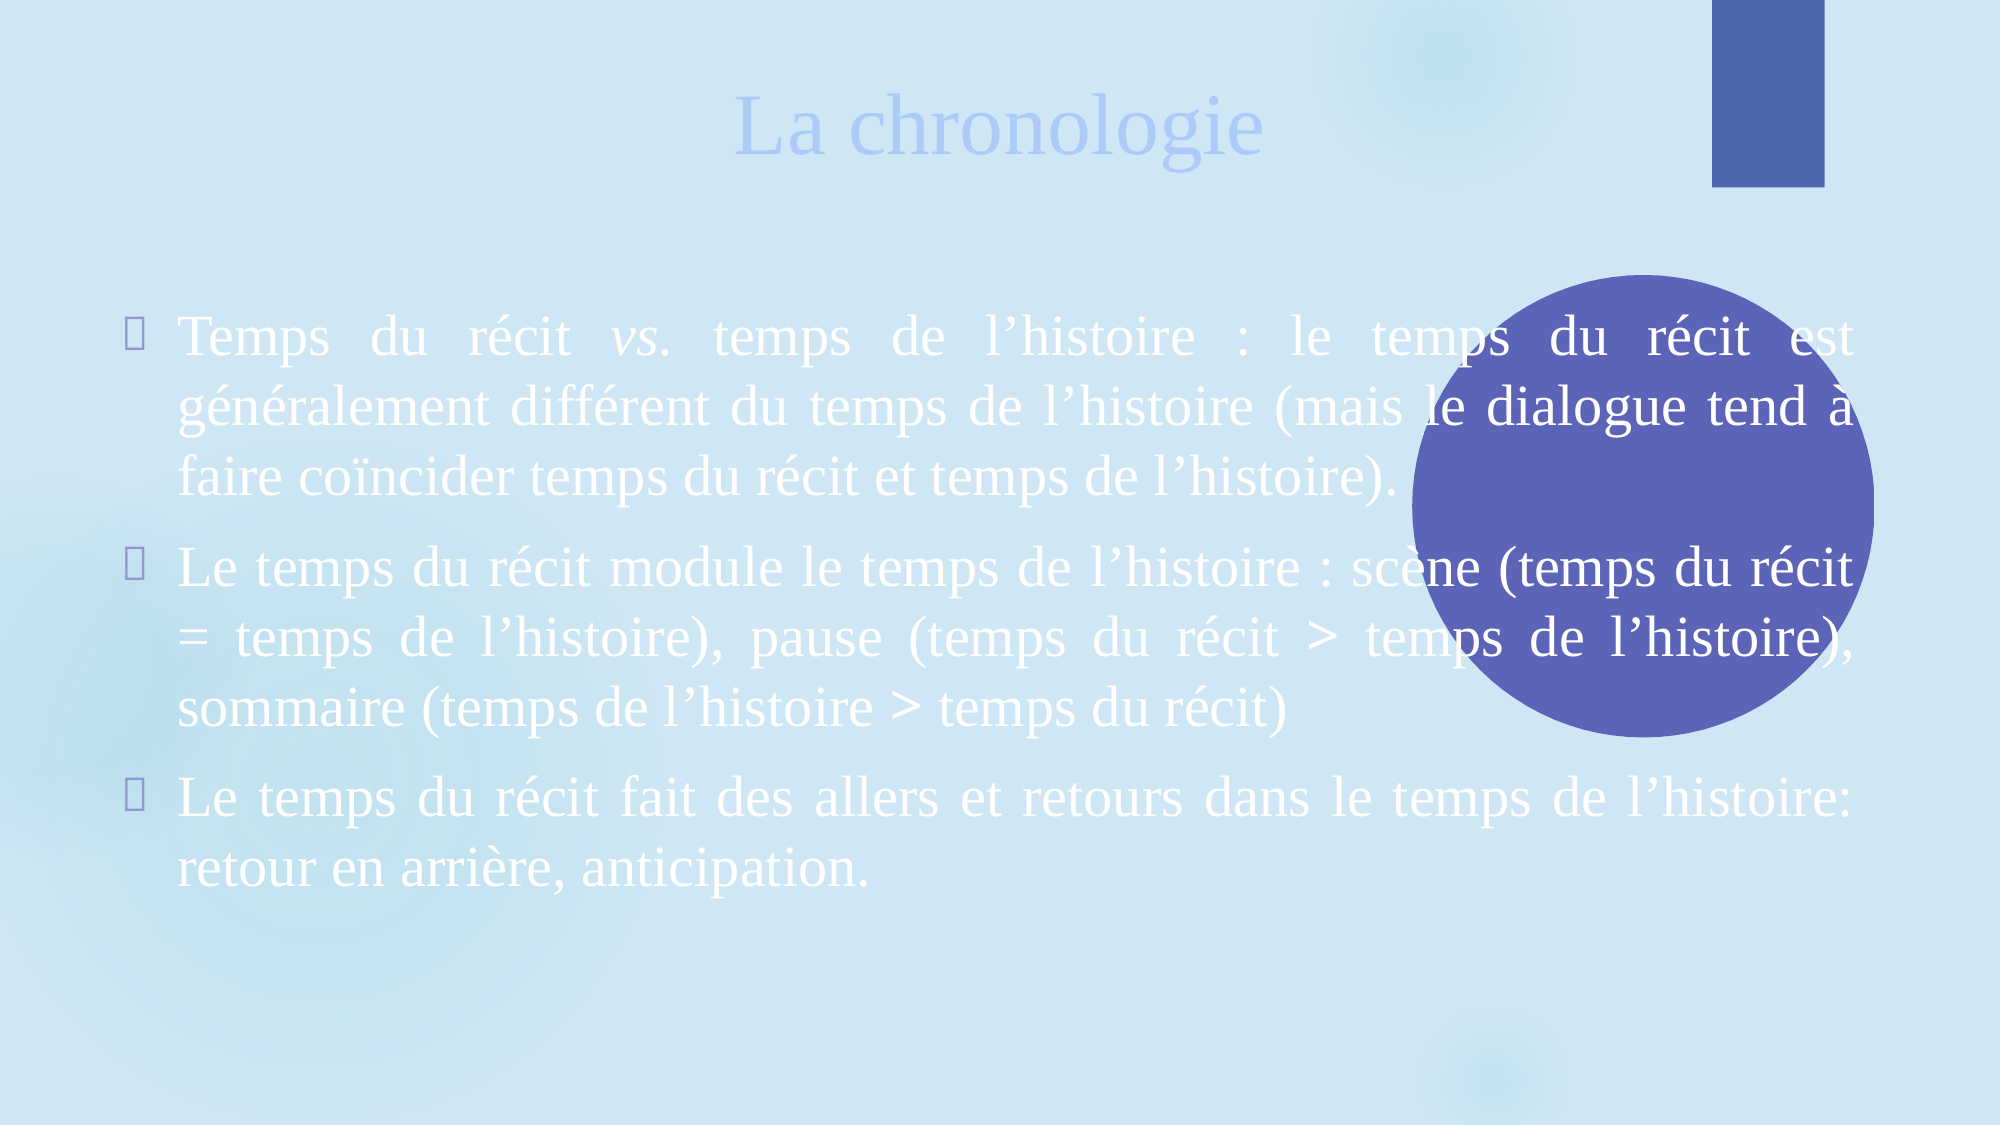

# La chronologie
Temps du récit vs. temps de l’histoire : le temps du récit est généralement différent du temps de l’histoire (mais le dialogue tend à faire coïncider temps du récit et temps de l’histoire).
Le temps du récit module le temps de l’histoire : scène (temps du récit = temps de l’histoire), pause (temps du récit > temps de l’histoire), sommaire (temps de l’histoire > temps du récit)
Le temps du récit fait des allers et retours dans le temps de l’histoire: retour en arrière, anticipation.